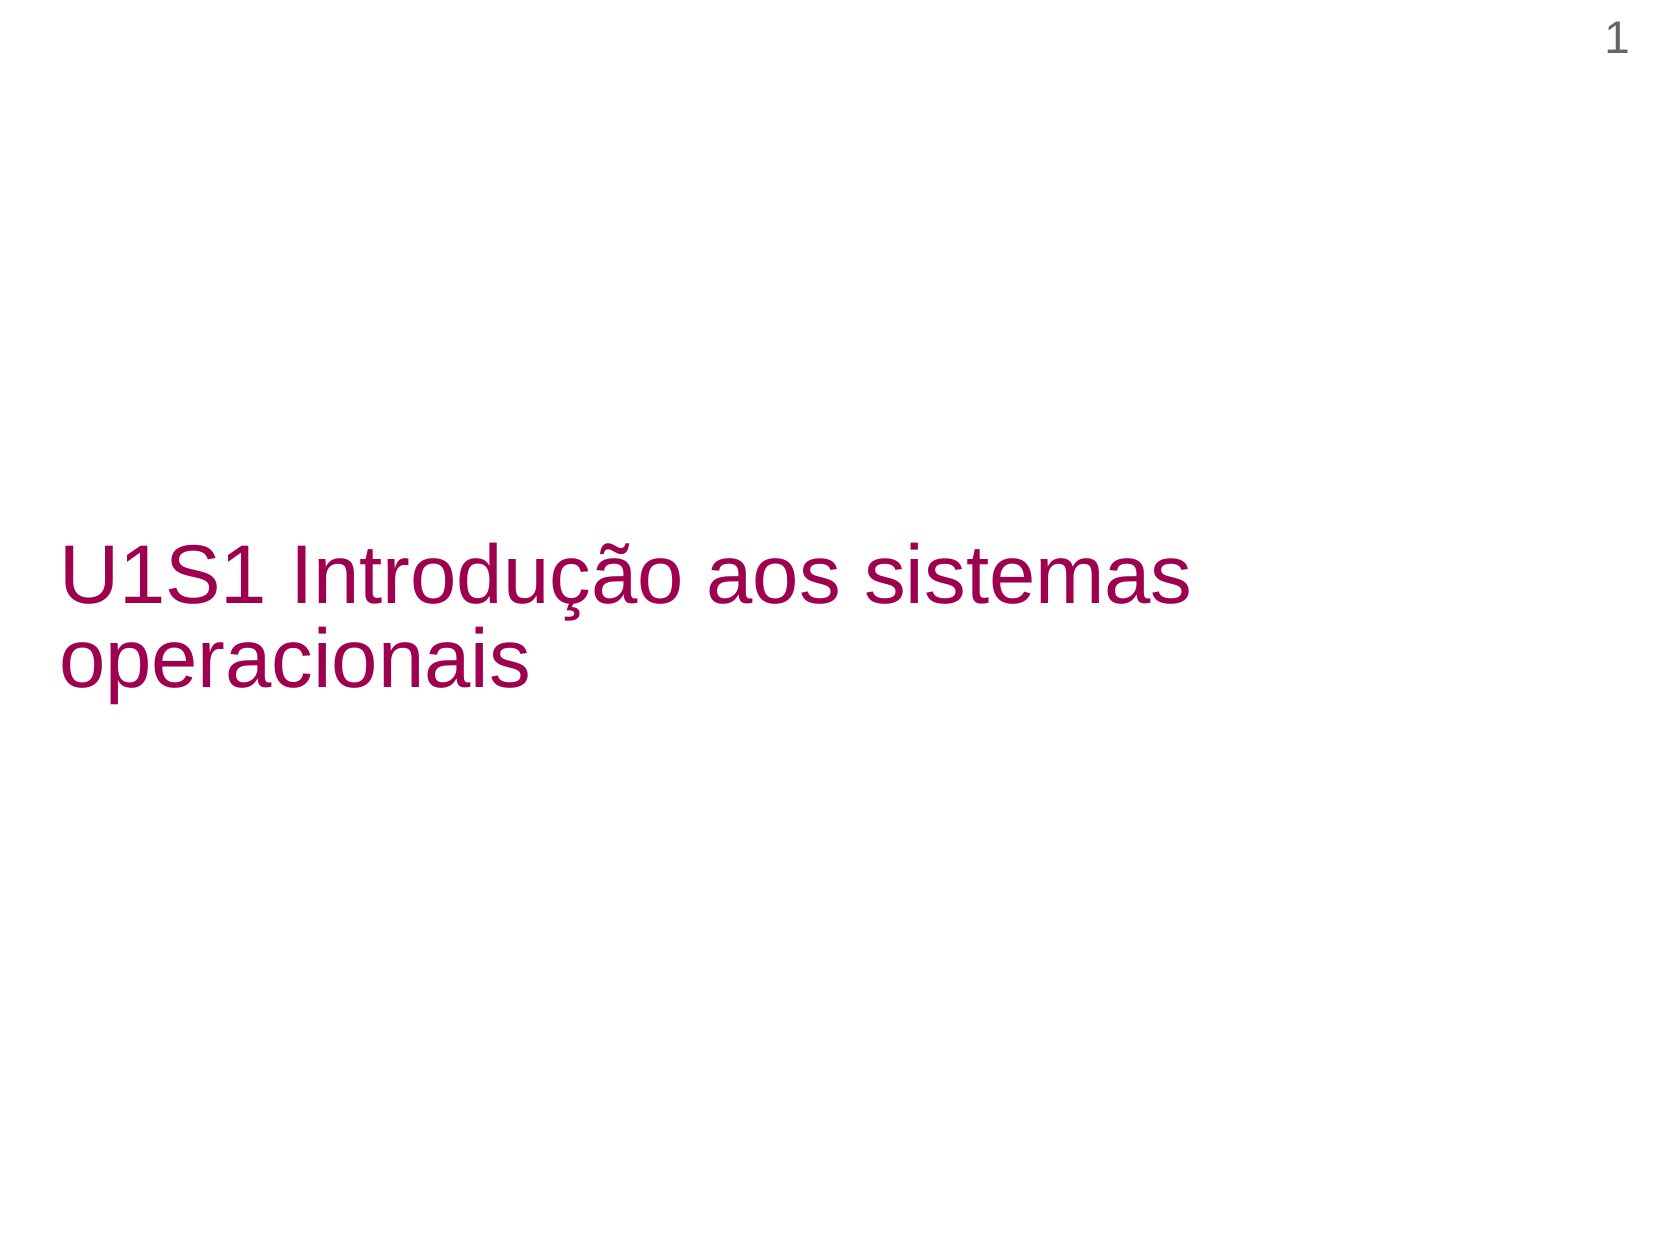

1
# U1S1 Introdução aos sistemas operacionais